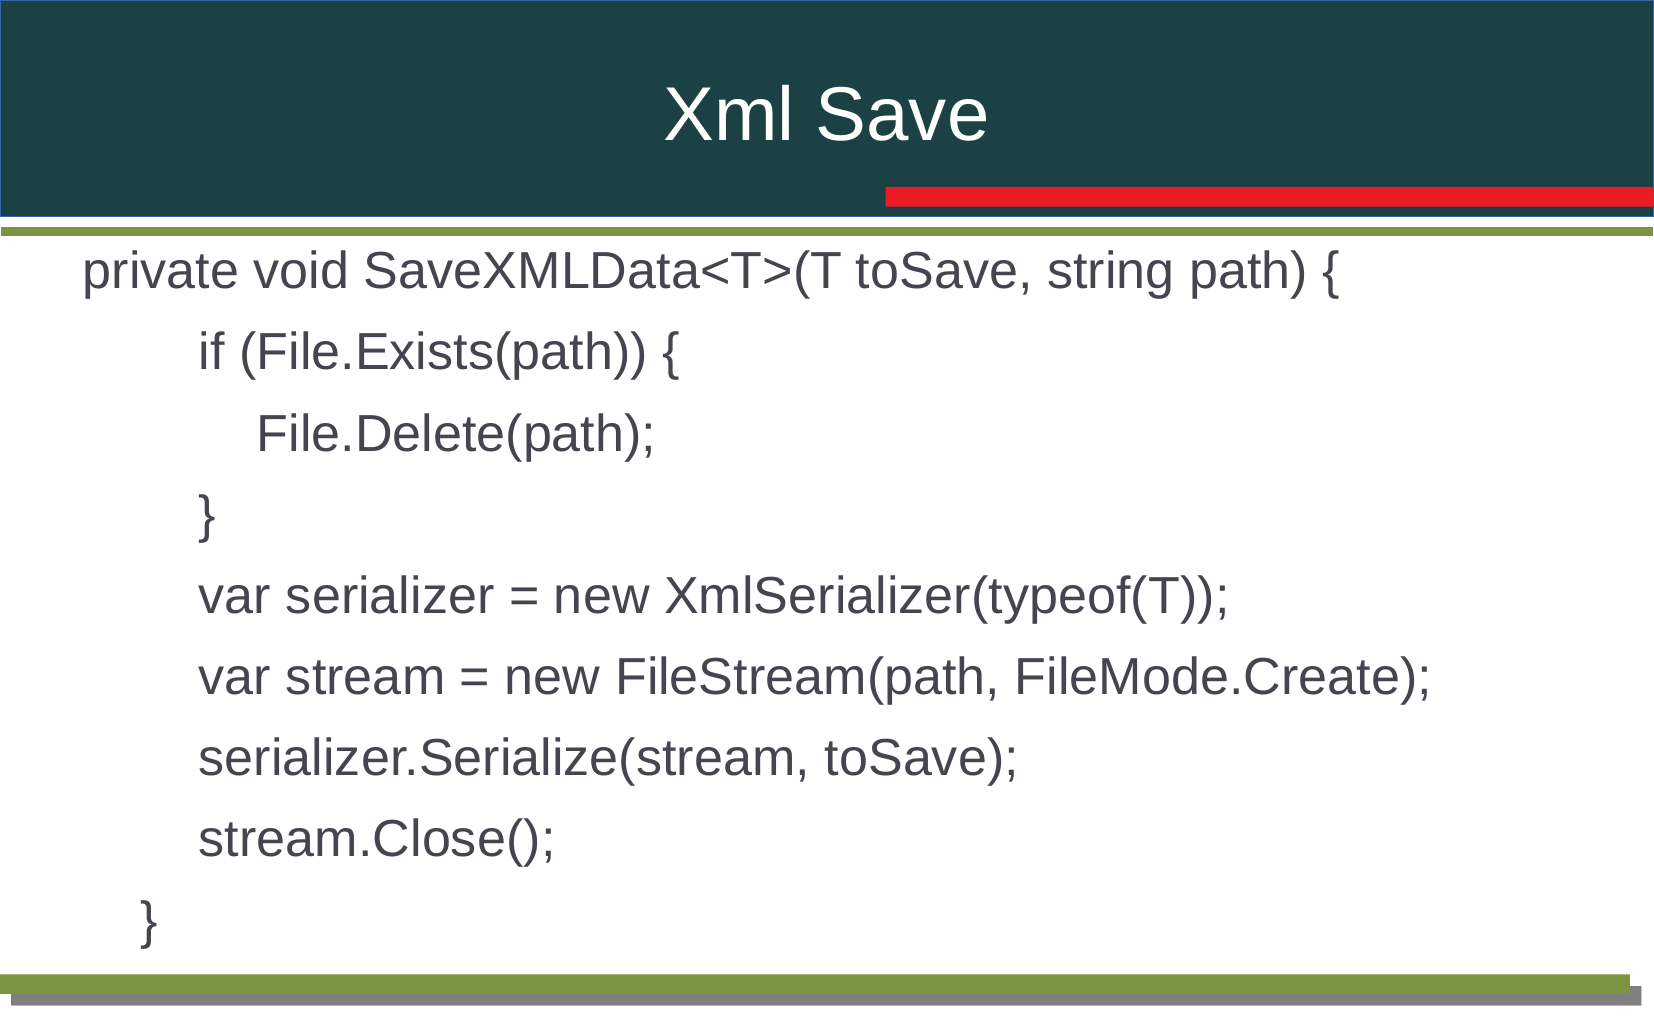

# Xml Save
private void SaveXMLData<T>(T toSave, string path) {
 if (File.Exists(path)) {
 File.Delete(path);
 }
 var serializer = new XmlSerializer(typeof(T));
 var stream = new FileStream(path, FileMode.Create);
 serializer.Serialize(stream, toSave);
 stream.Close();
 }